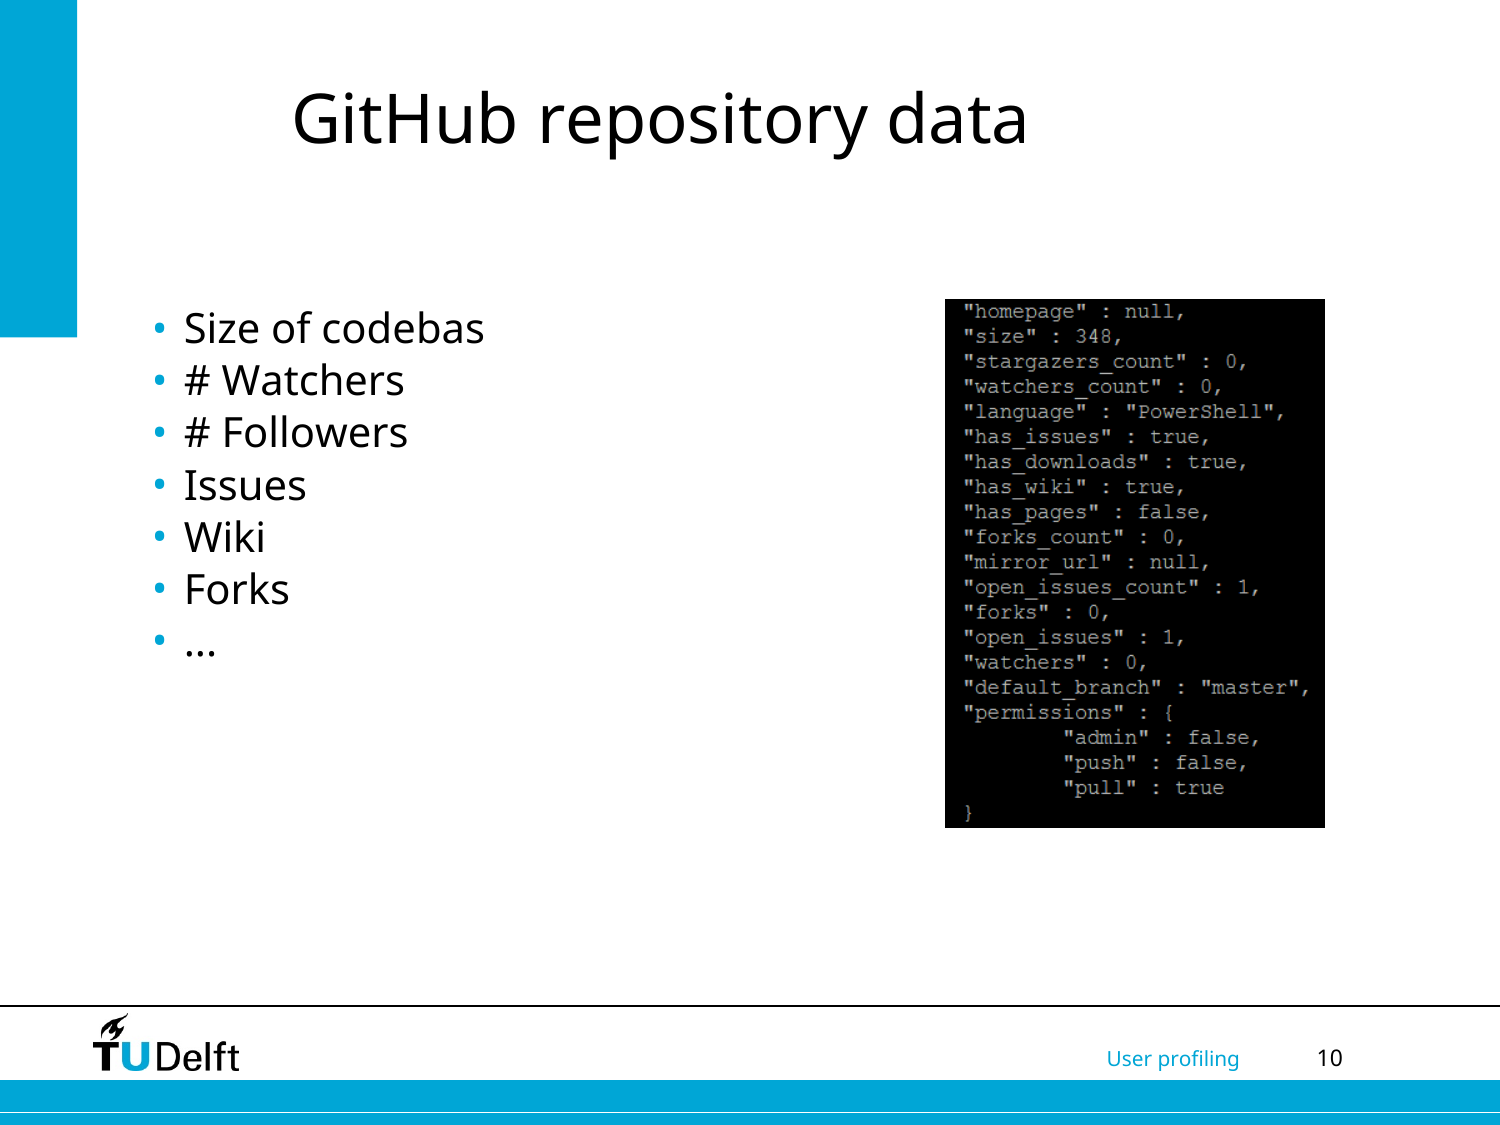

# GitHub repository data
Size of codebas
# Watchers
# Followers
Issues
Wiki
Forks
...